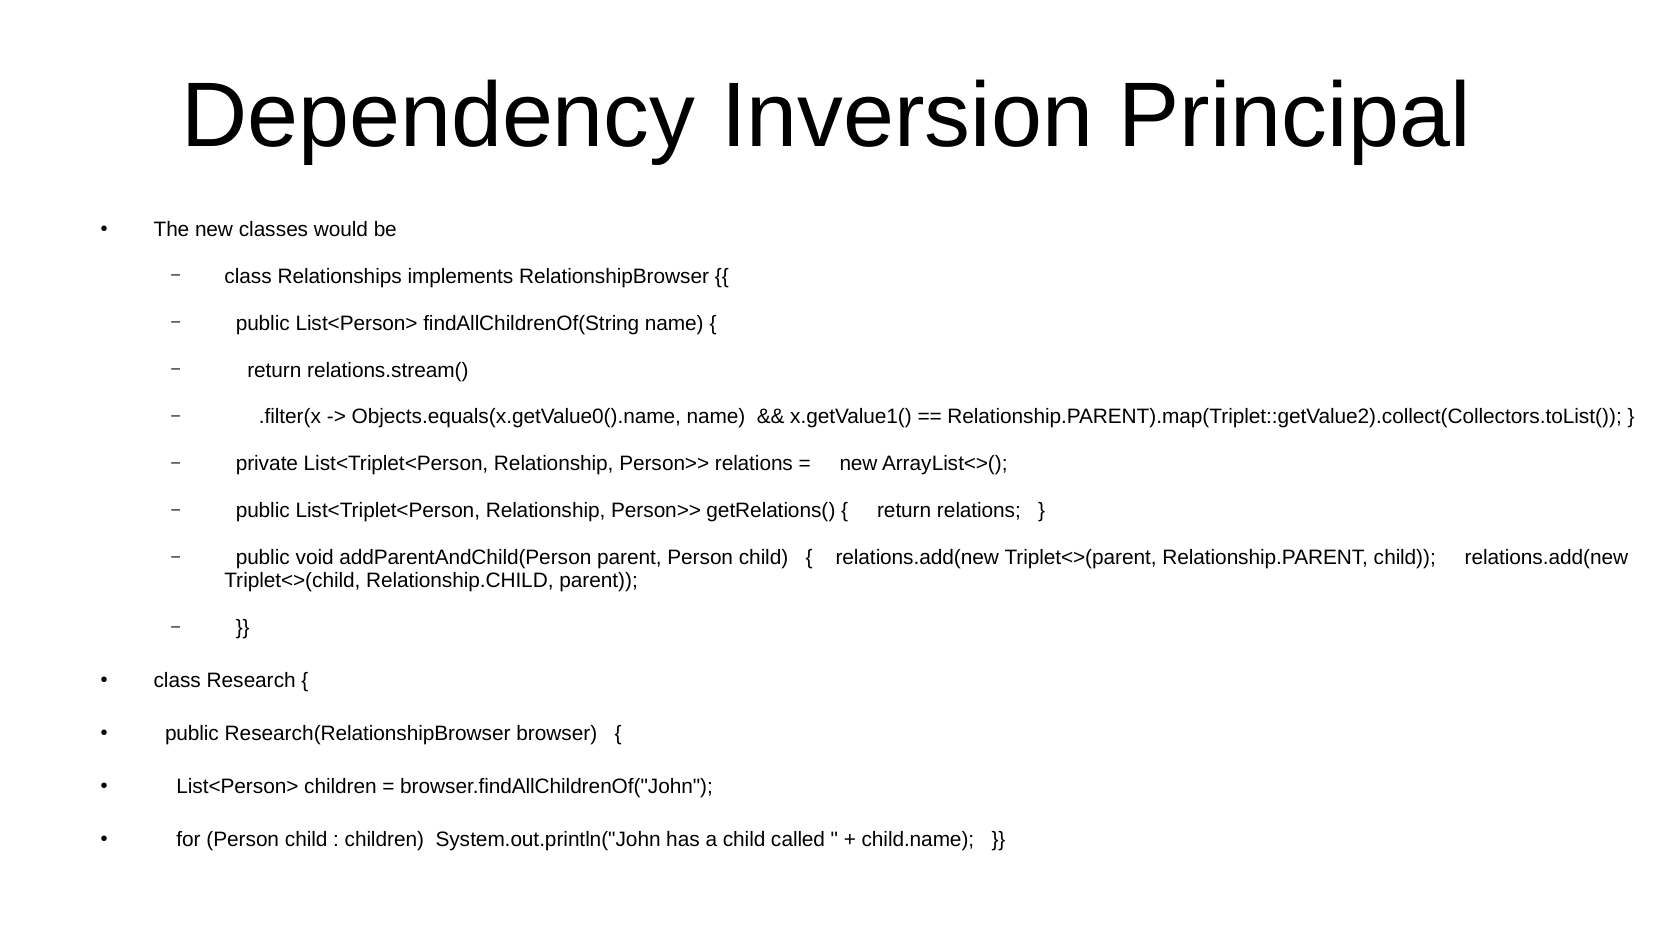

# Dependency Inversion Principal
The new classes would be
class Relationships implements RelationshipBrowser {{
 public List<Person> findAllChildrenOf(String name) {
 return relations.stream()
 .filter(x -> Objects.equals(x.getValue0().name, name) && x.getValue1() == Relationship.PARENT).map(Triplet::getValue2).collect(Collectors.toList()); }
 private List<Triplet<Person, Relationship, Person>> relations = new ArrayList<>();
 public List<Triplet<Person, Relationship, Person>> getRelations() { return relations; }
 public void addParentAndChild(Person parent, Person child) { relations.add(new Triplet<>(parent, Relationship.PARENT, child)); relations.add(new Triplet<>(child, Relationship.CHILD, parent));
 }}
class Research {
 public Research(RelationshipBrowser browser) {
 List<Person> children = browser.findAllChildrenOf("John");
 for (Person child : children) System.out.println("John has a child called " + child.name); }}